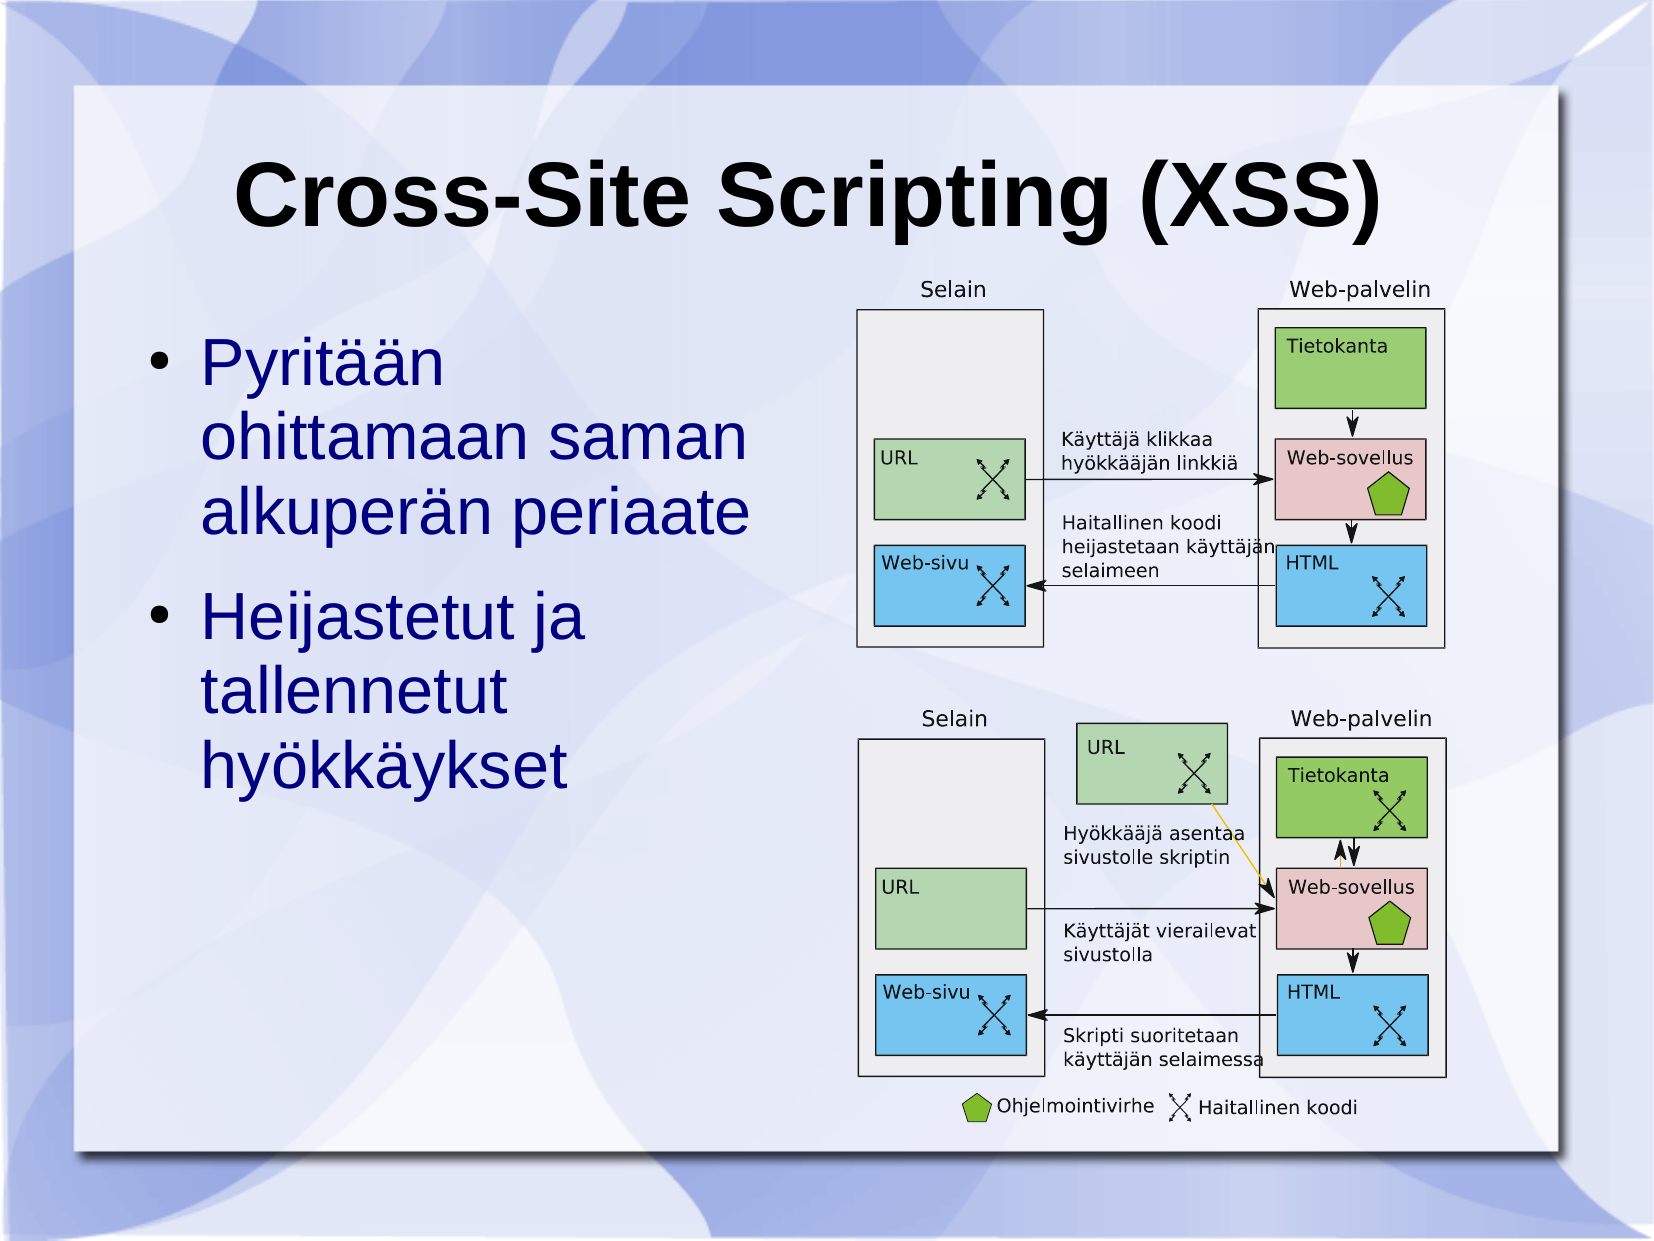

# Cross-Site Scripting (XSS)
Pyritään ohittamaan saman alkuperän periaate
Heijastetut ja tallennetut hyökkäykset